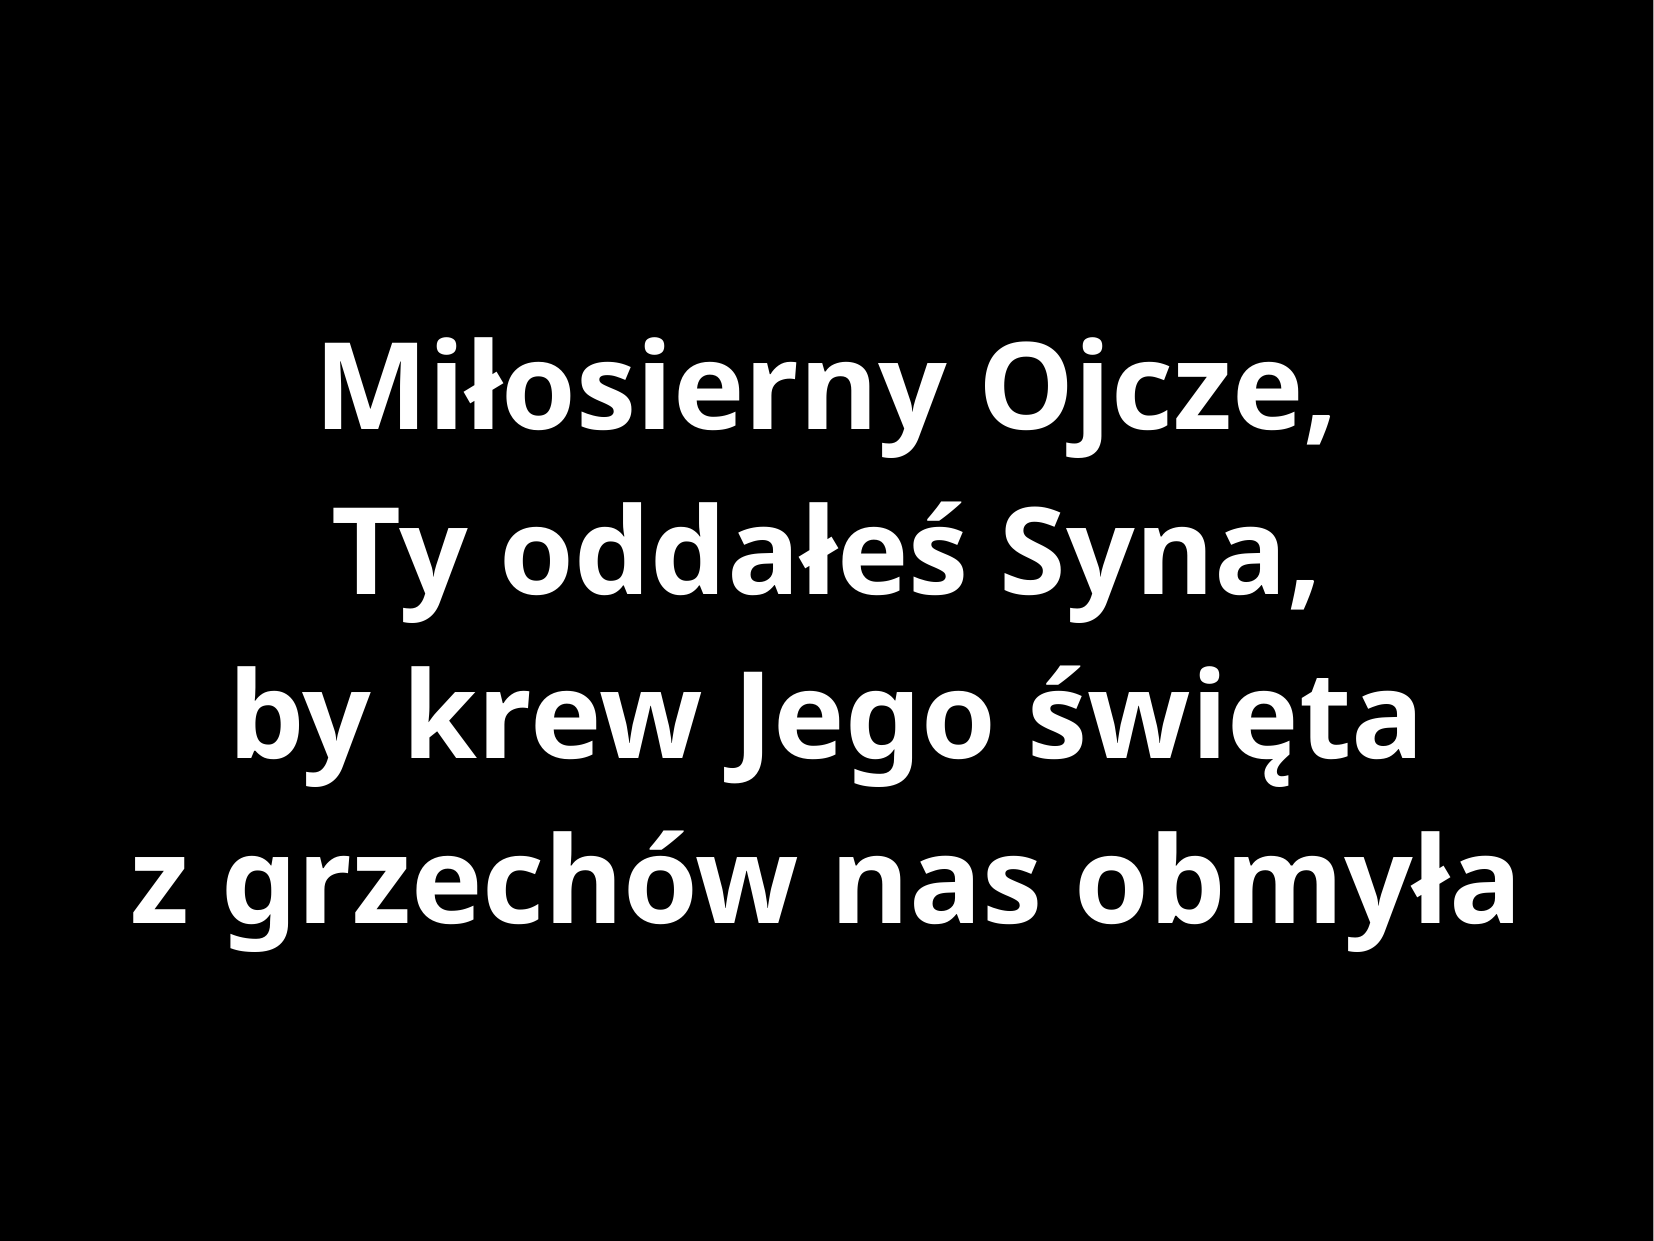

# Miłosierny Ojcze, Ty oddałeś Syna, by krew Jego święta z grzechów nas obmyła